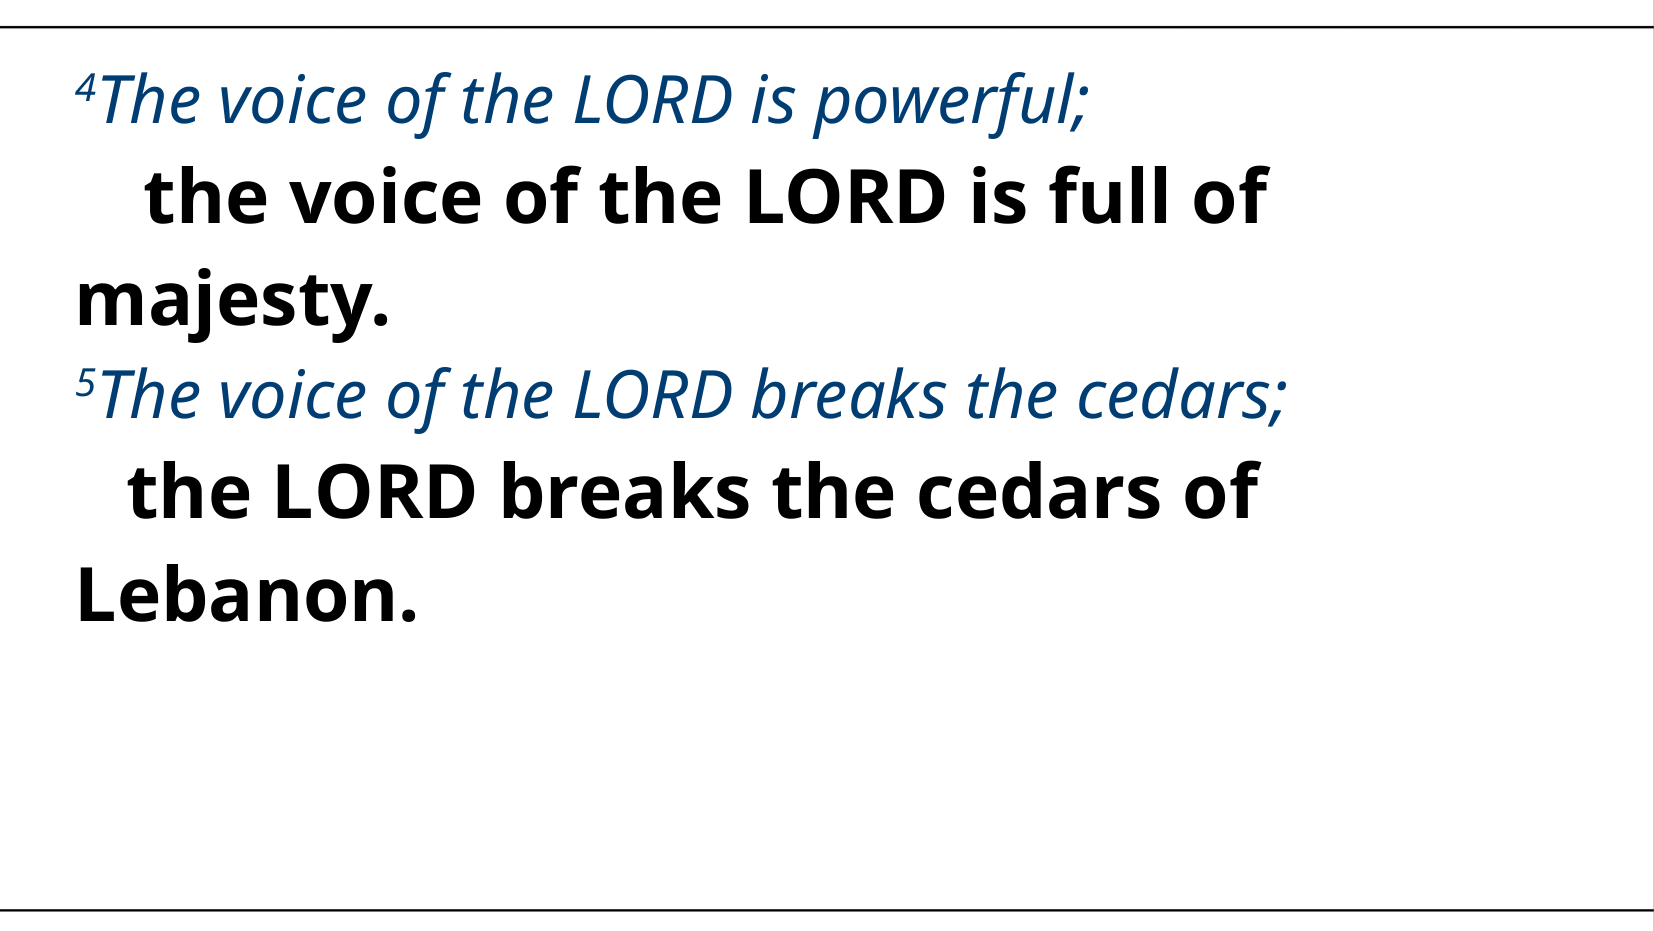

4The voice of the LORD is powerful;
 the voice of the LORD is full of majesty.
5The voice of the LORD breaks the cedars;
 the LORD breaks the cedars of Lebanon.